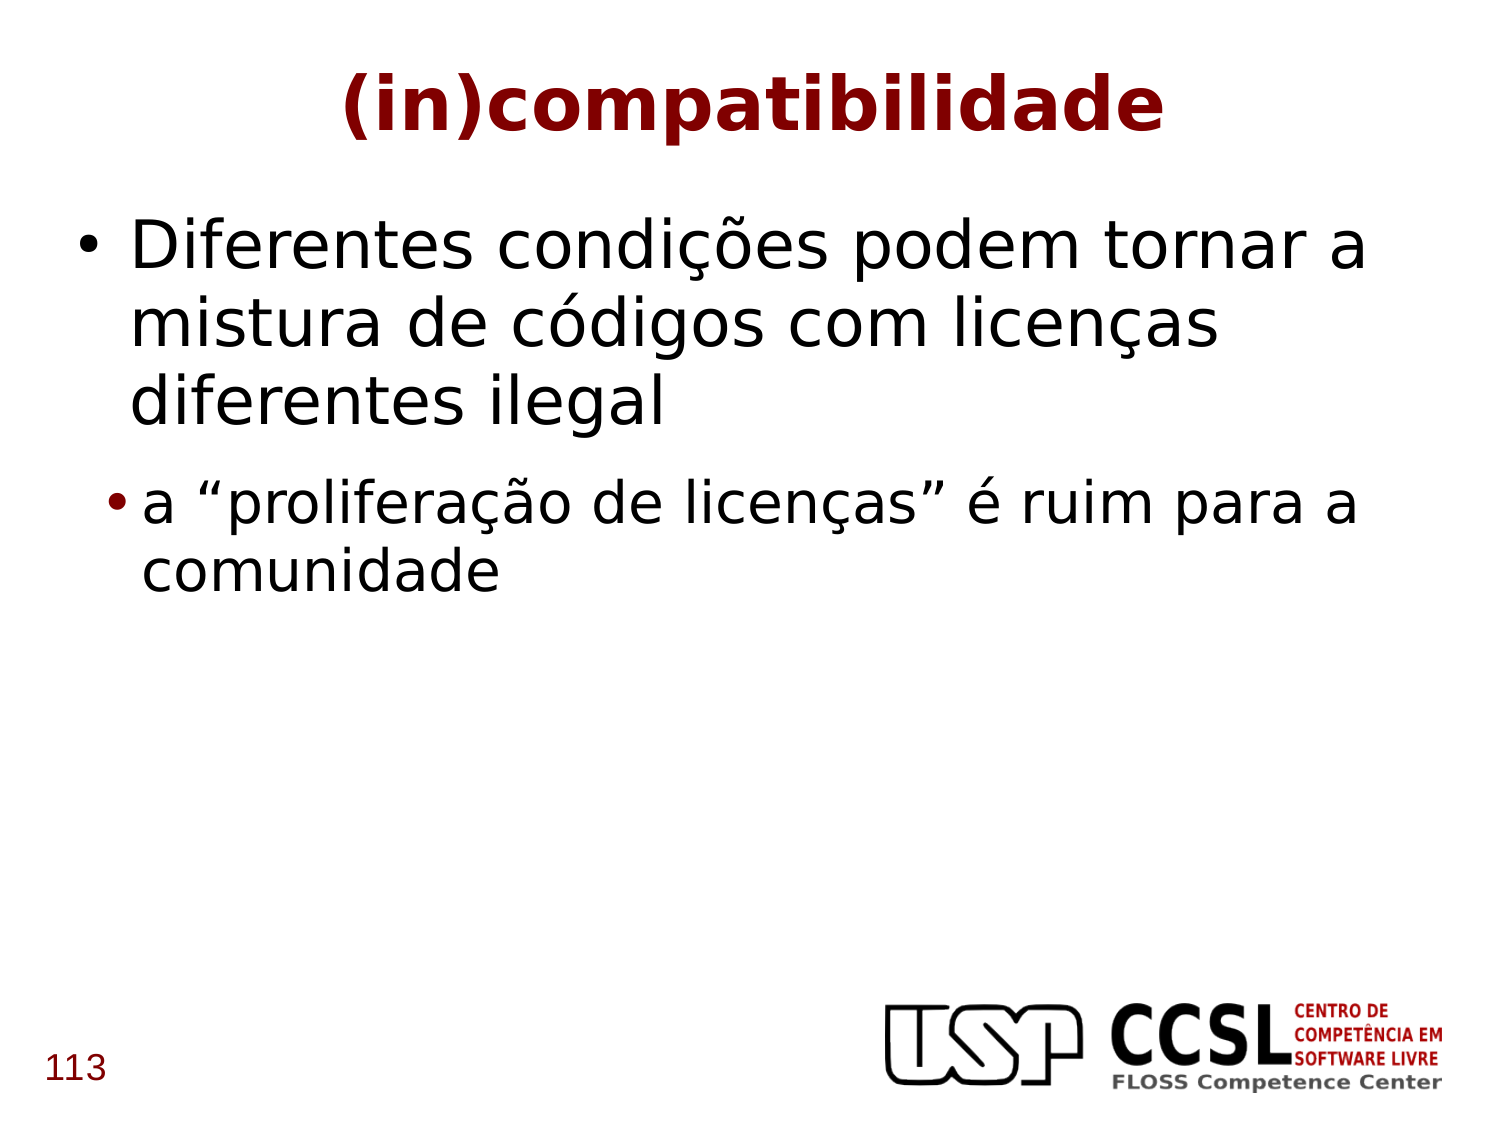

# (in)compatibilidade
Diferentes condições podem tornar a mistura de códigos com licenças diferentes ilegal
a “proliferação de licenças” é ruim para a comunidade